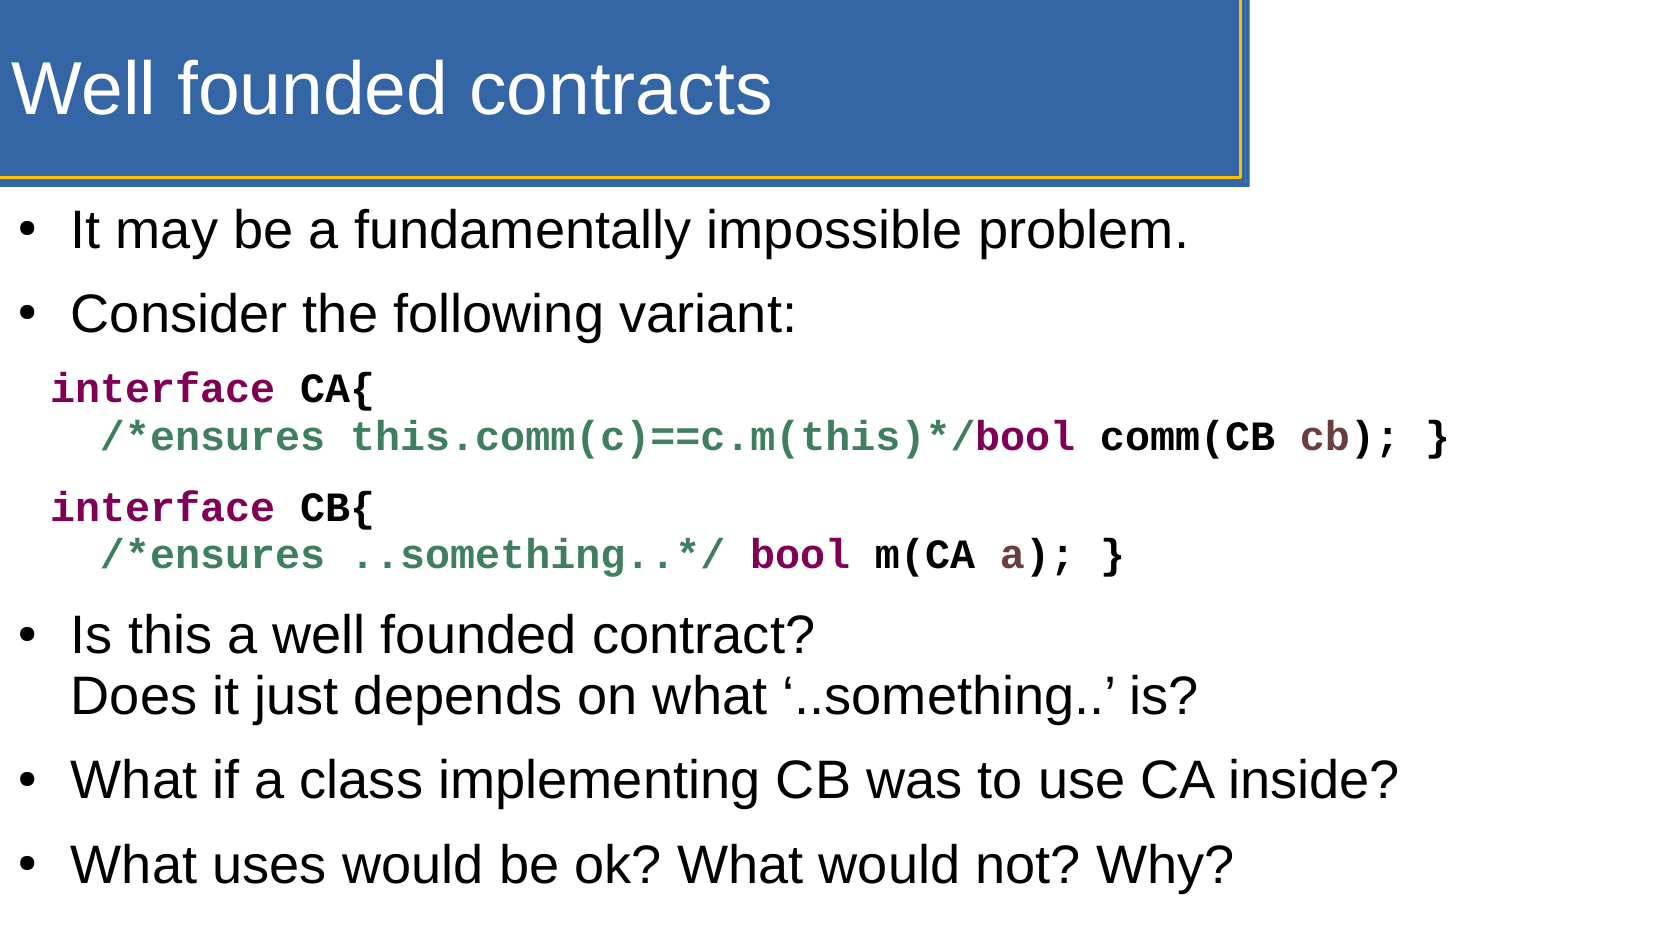

# Well founded contracts
It may be a fundamentally impossible problem.
Consider the following variant:
 interface CA{
 /*ensures this.comm(c)==c.m(this)*/bool comm(CB cb); }
 interface CB{
 /*ensures ..something..*/ bool m(CA a); }
Is this a well founded contract?
Does it just depends on what ‘..something..’ is?
What if a class implementing CB was to use CA inside?
What uses would be ok? What would not? Why?